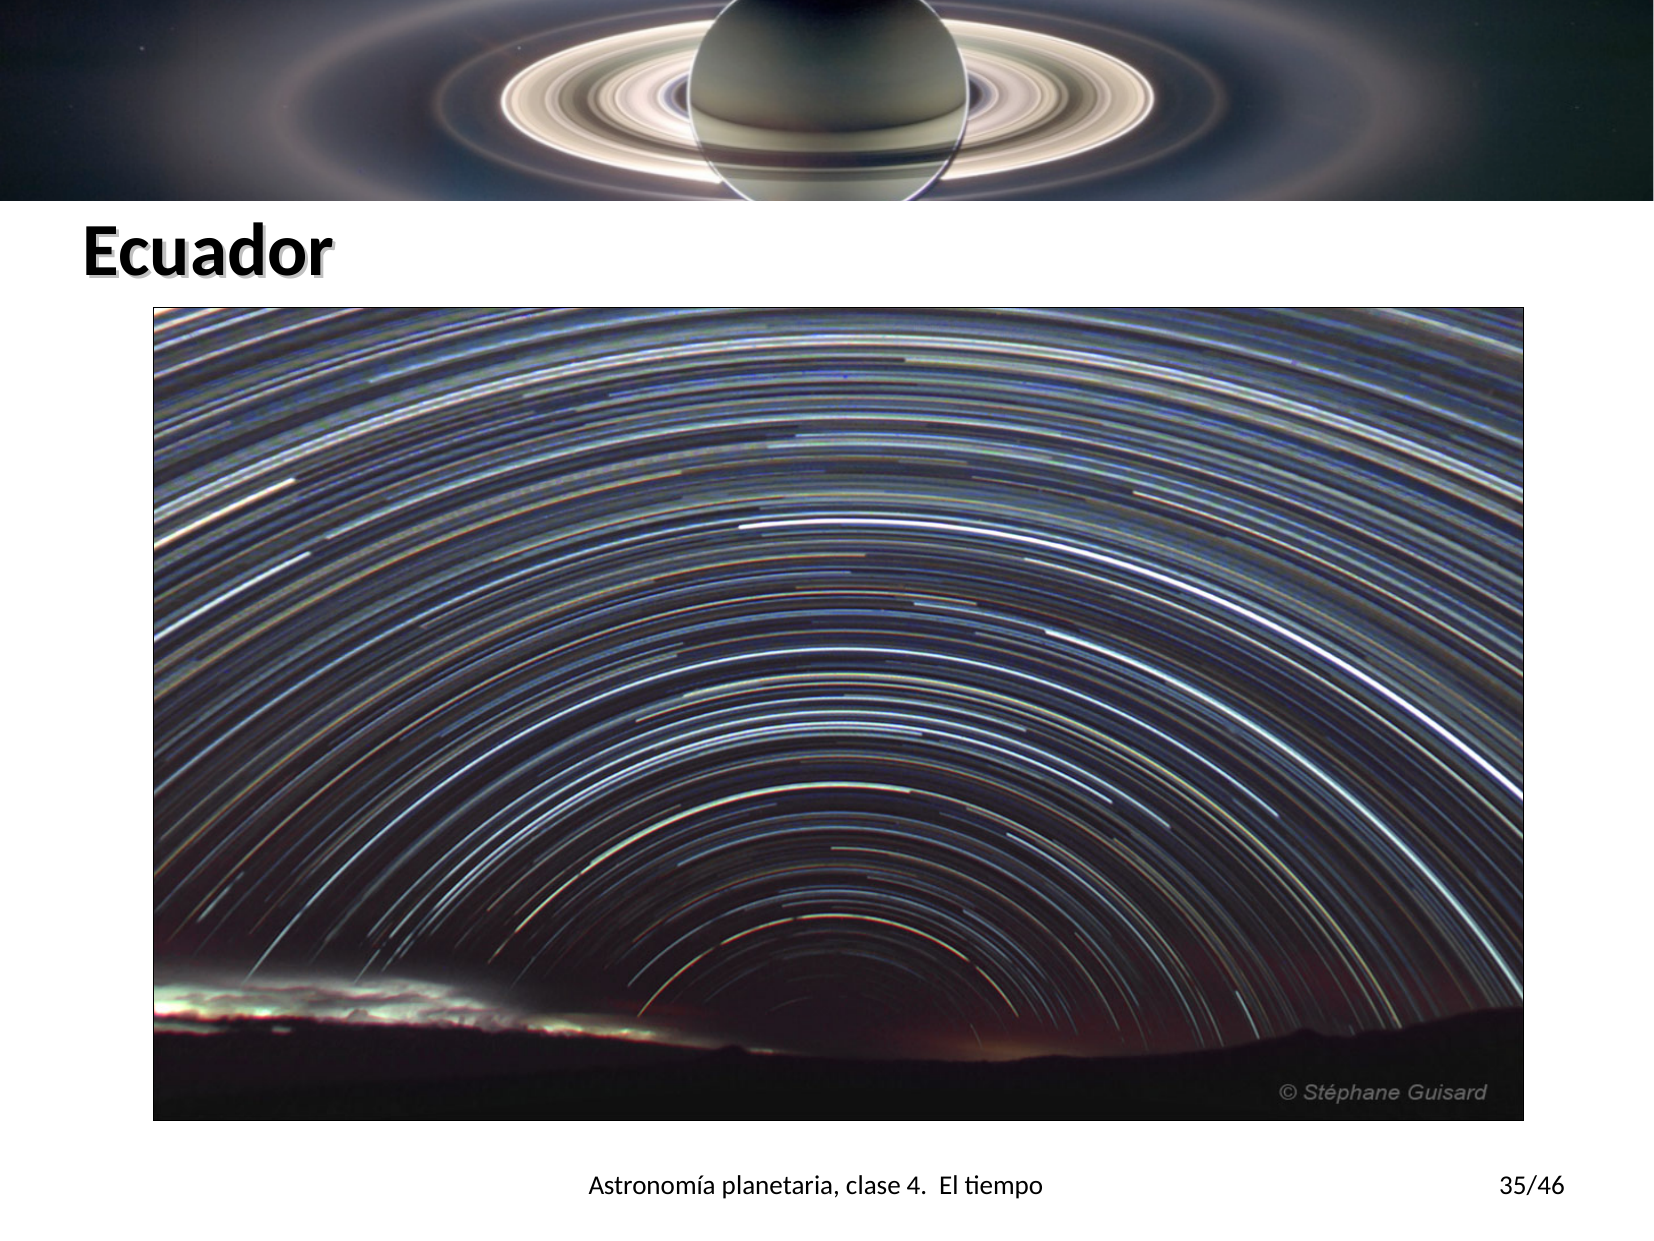

# Ecuador
Astronomía planetaria, clase 4. El tiempo
35